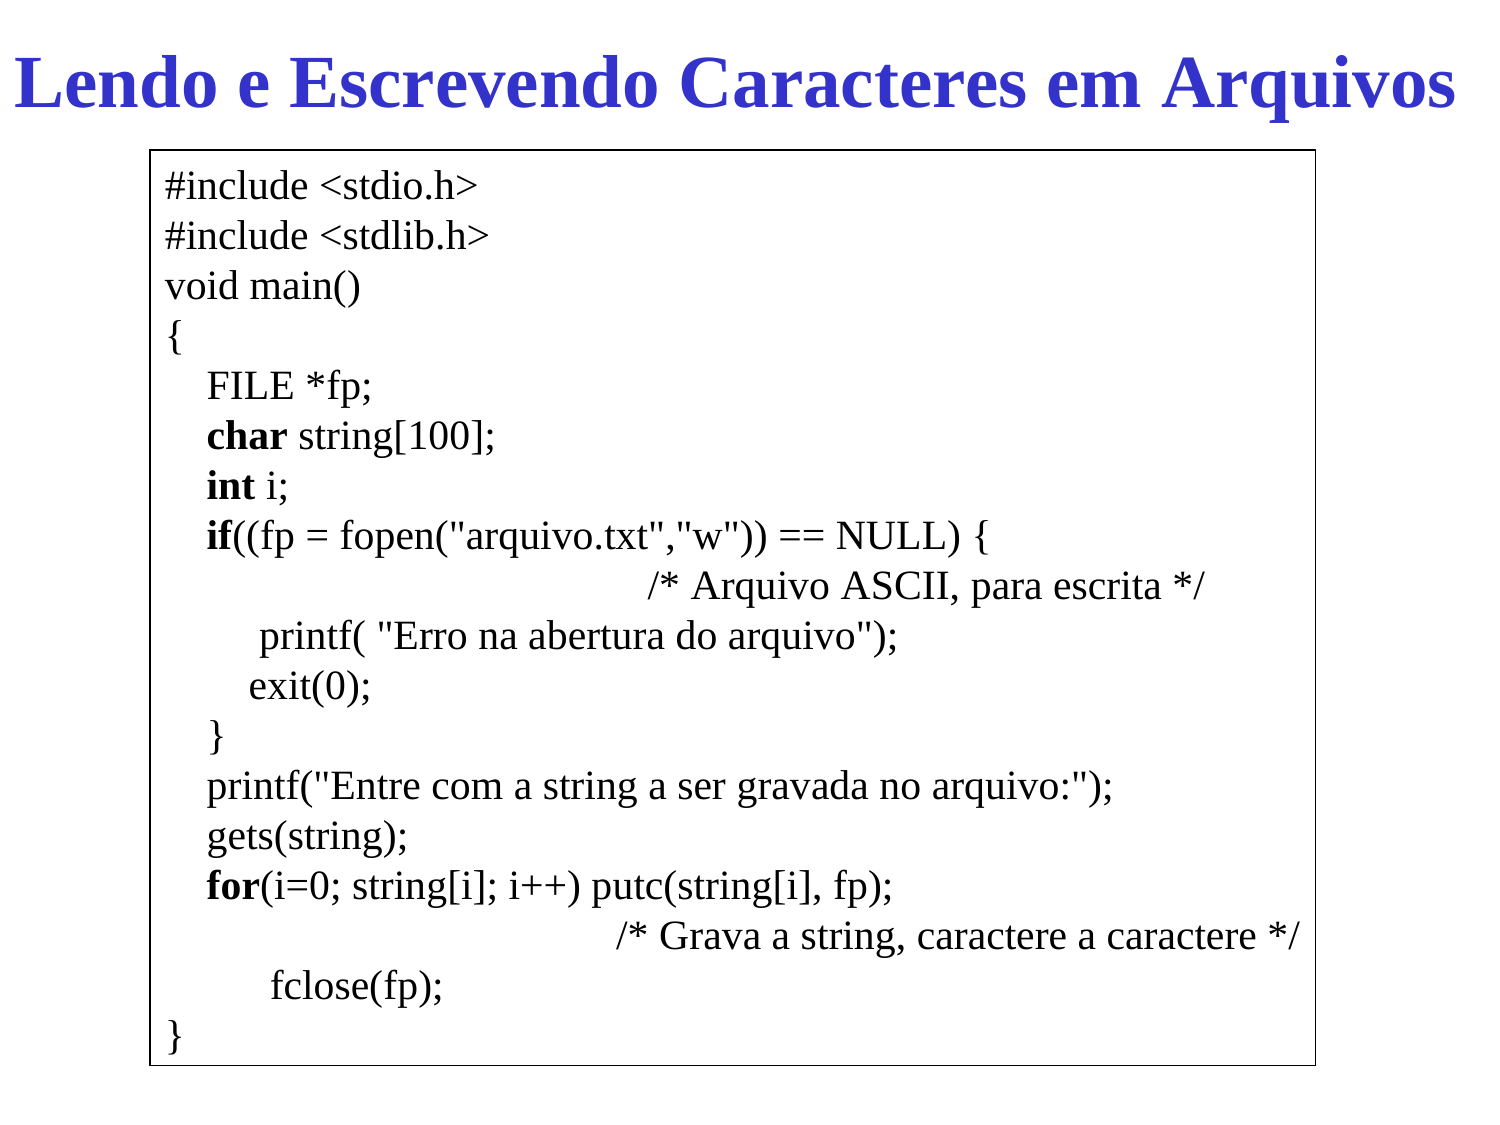

Lendo e Escrevendo Caracteres em Arquivos
#include <stdio.h>
#include <stdlib.h>
void main()
{
 FILE *fp;
 char string[100];
 int i;
 if((fp = fopen("arquivo.txt","w")) == NULL) {
 /* Arquivo ASCII, para escrita */
 printf( "Erro na abertura do arquivo");
 exit(0);
 }
 printf("Entre com a string a ser gravada no arquivo:");
 gets(string);
 for(i=0; string[i]; i++) putc(string[i], fp);
 /* Grava a string, caractere a caractere */
 fclose(fp);
}